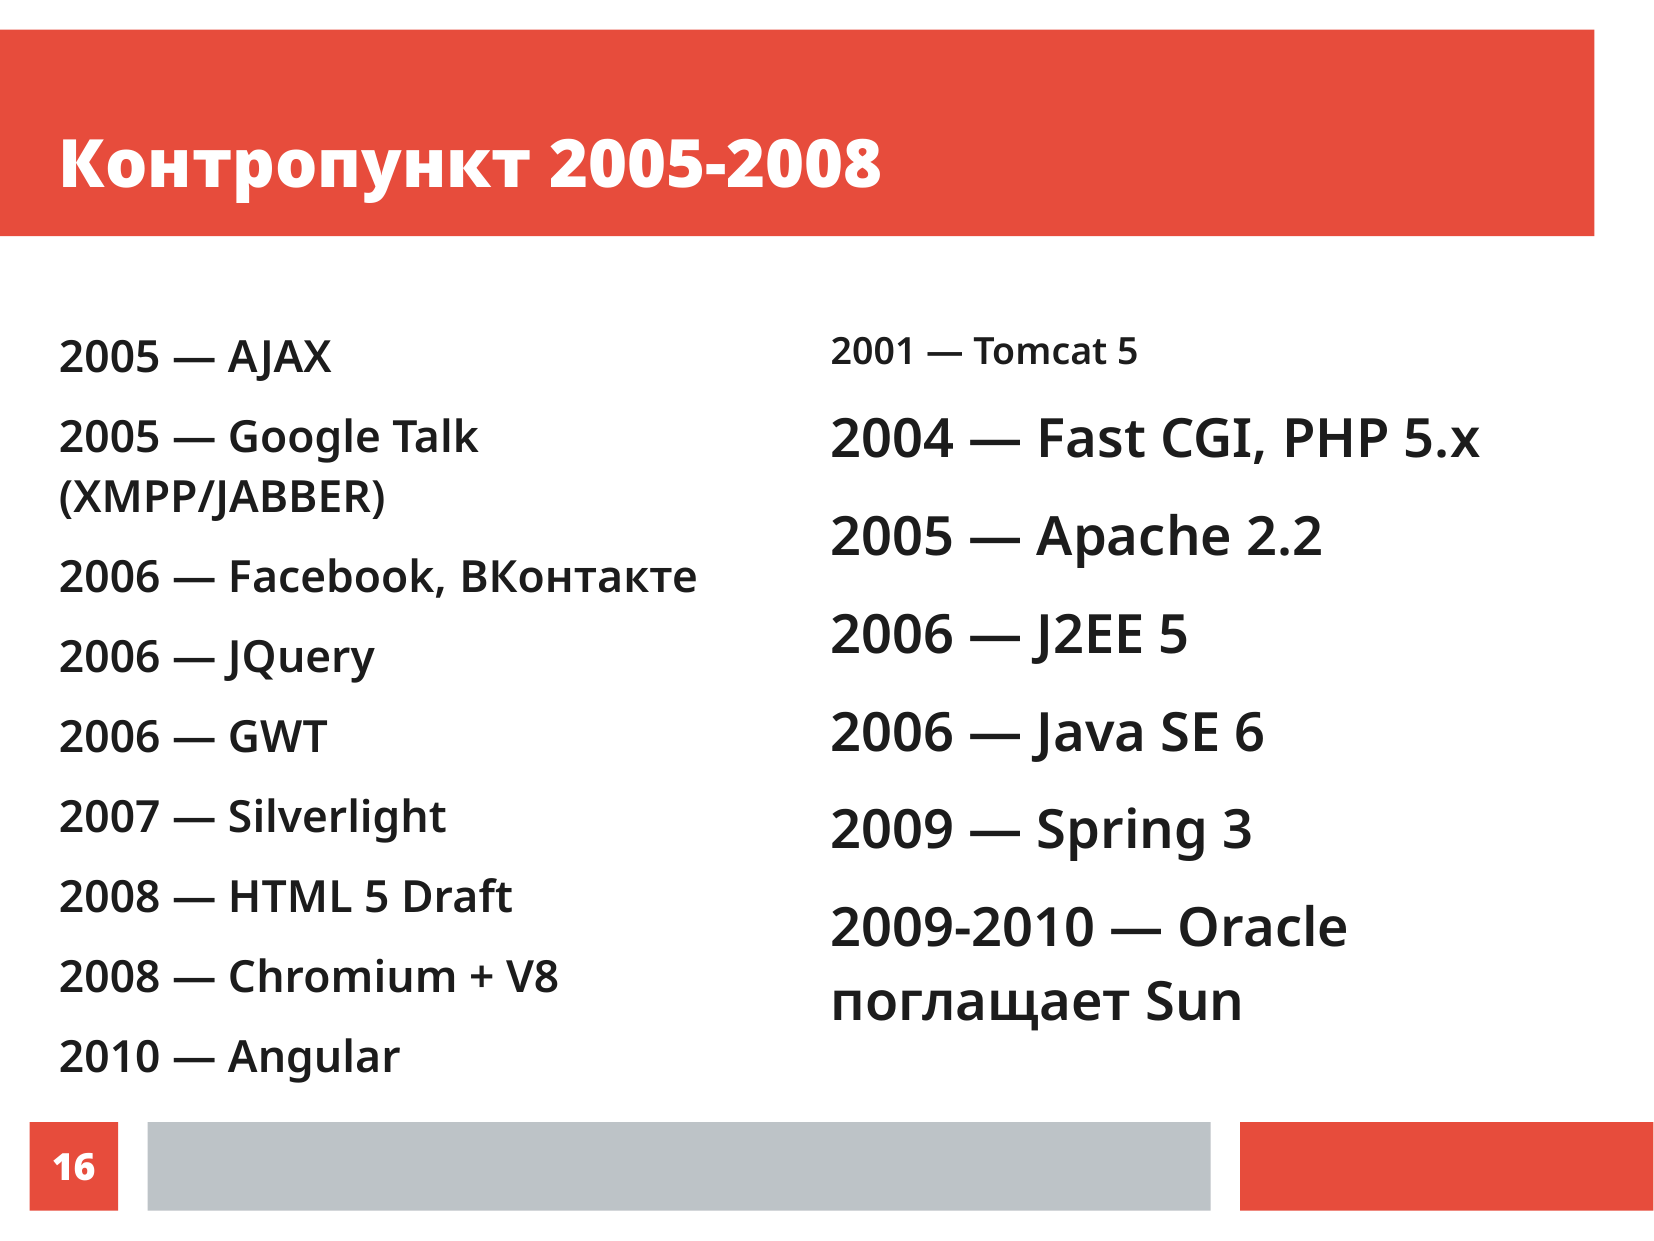

# Контропункт 2005-2008
2005 — AJAX
2005 — Google Talk (XMPP/JABBER)
2006 — Facebook, ВКонтакте
2006 — JQuery
2006 — GWT
2007 — Silverlight
2008 — HTML 5 Draft
2008 — Chromium + V8
2010 — Angular
2001 — Tomcat 5
2004 — Fast CGI, PHP 5.x
2005 — Apache 2.2
2006 — J2EE 5
2006 — Java SE 6
2009 — Spring 3
2009-2010 — Oracle поглащает Sun
16